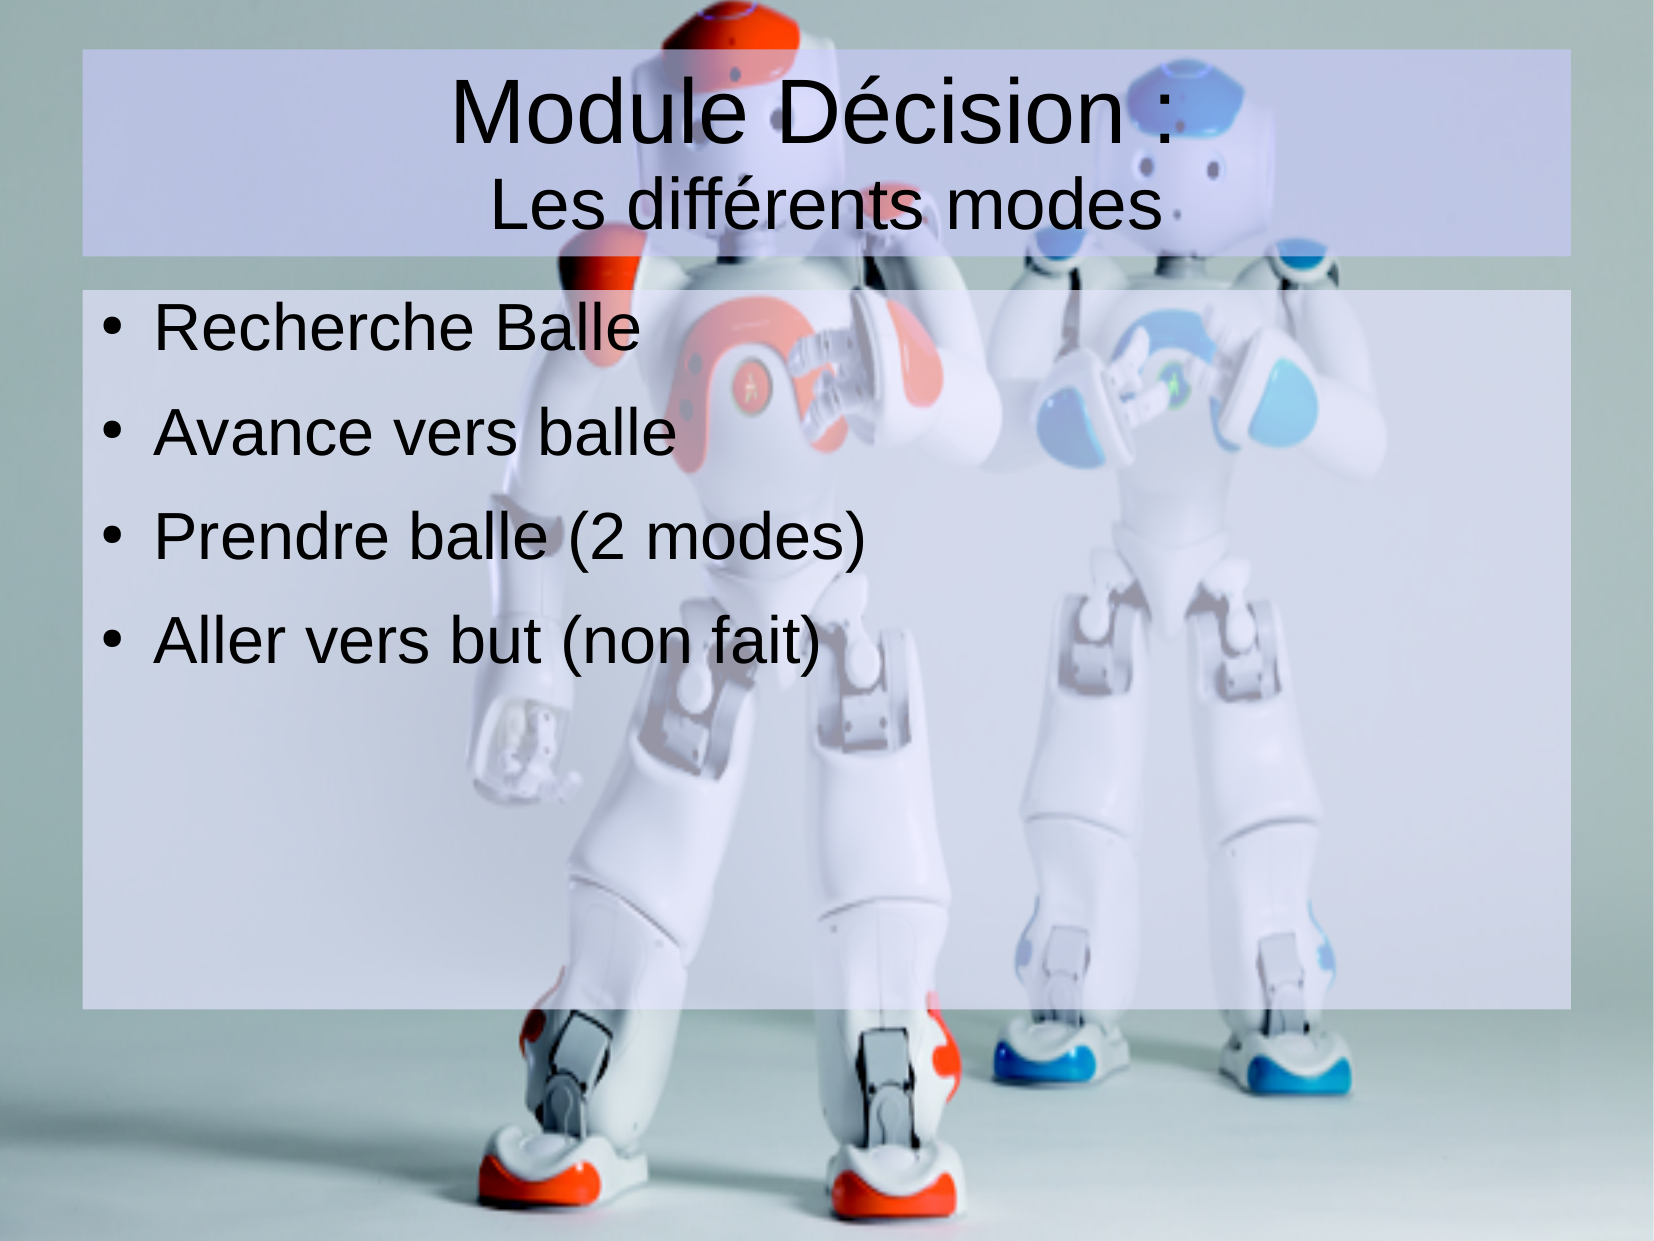

# Module Décision : Les différents modes
Recherche Balle
Avance vers balle
Prendre balle (2 modes)
Aller vers but (non fait)